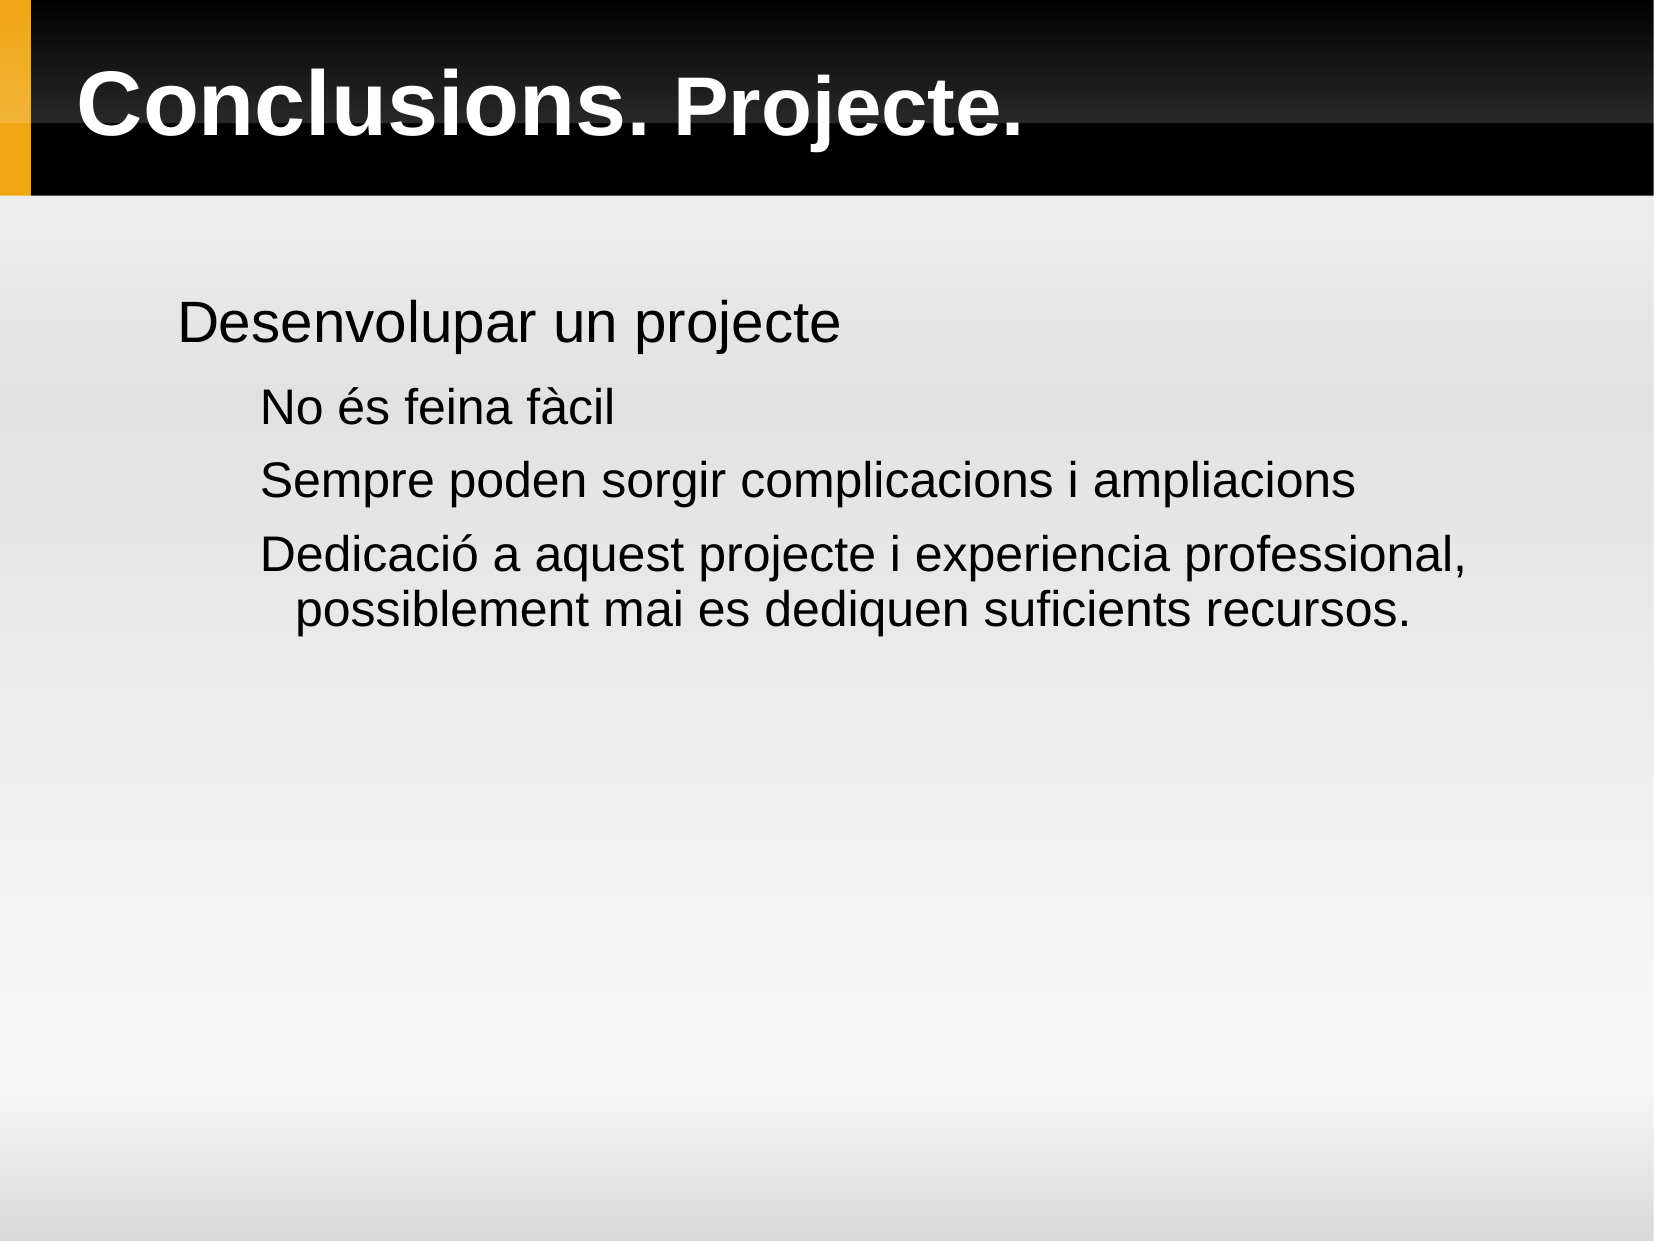

# Conclusions. Projecte.
Desenvolupar un projecte
No és feina fàcil
Sempre poden sorgir complicacions i ampliacions
Dedicació a aquest projecte i experiencia professional, possiblement mai es dediquen suficients recursos.